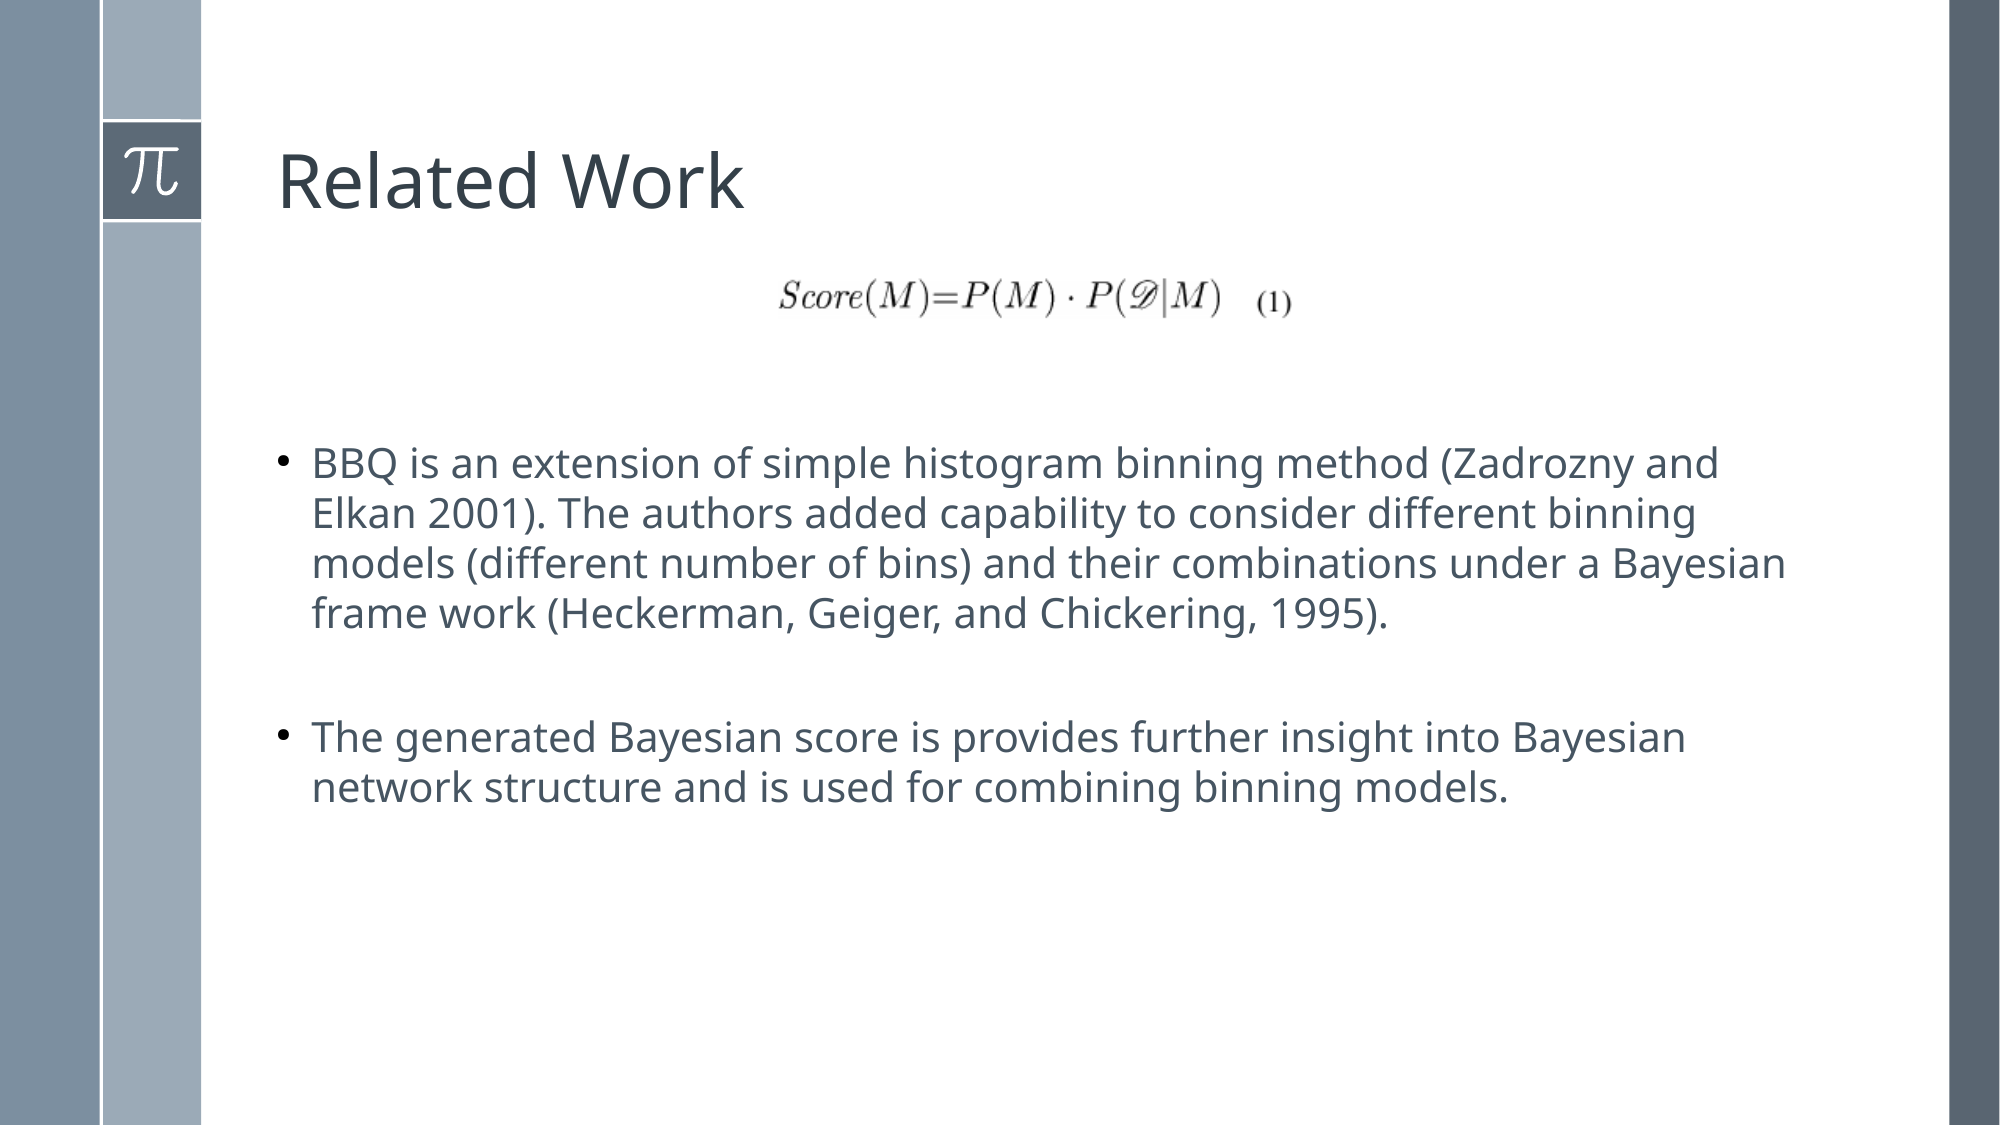

Related Work
BBQ is an extension of simple histogram binning method (Zadrozny and Elkan 2001). The authors added capability to consider different binning models (different number of bins) and their combinations under a Bayesian frame work (Heckerman, Geiger, and Chickering, 1995).
The generated Bayesian score is provides further insight into Bayesian network structure and is used for combining binning models.